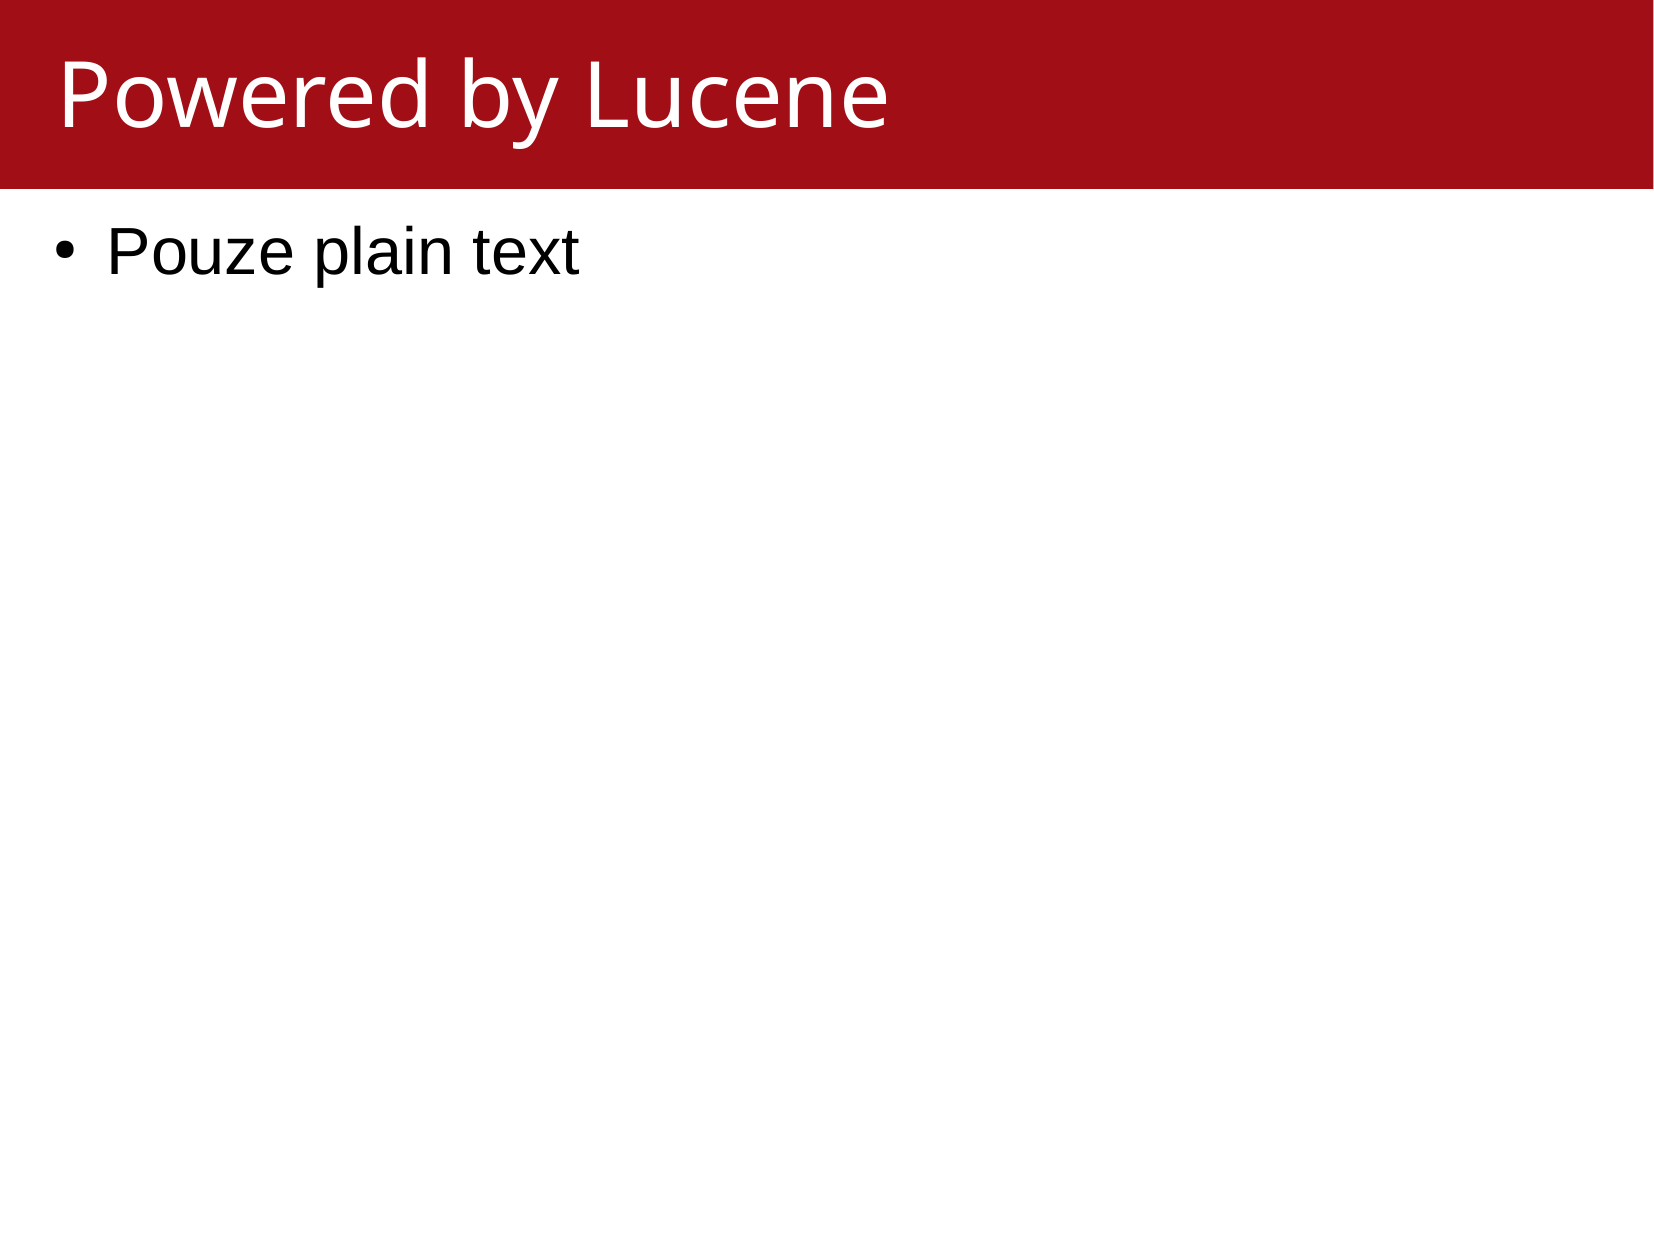

# Powered by Lucene
Pouze plain text